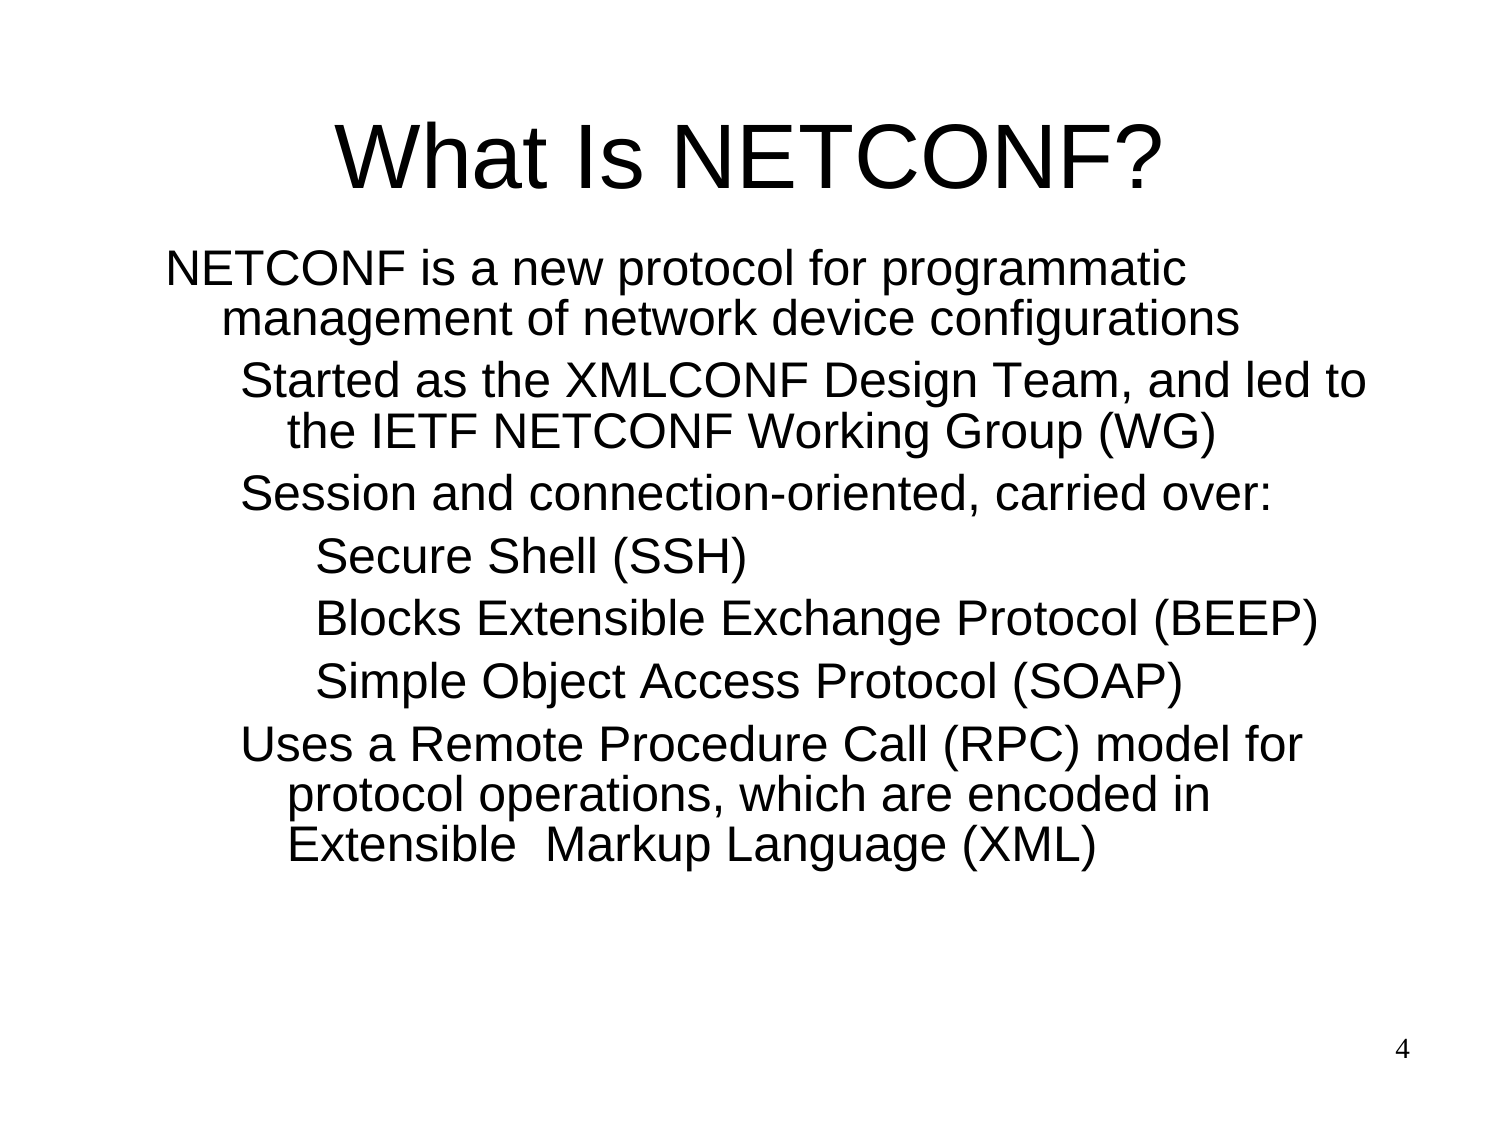

# What Is NETCONF?
NETCONF is a new protocol for programmatic management of network device configurations
Started as the XMLCONF Design Team, and led to the IETF NETCONF Working Group (WG)
Session and connection-oriented, carried over:
Secure Shell (SSH)
Blocks Extensible Exchange Protocol (BEEP)
Simple Object Access Protocol (SOAP)
Uses a Remote Procedure Call (RPC) model for protocol operations, which are encoded in Extensible Markup Language (XML)
4